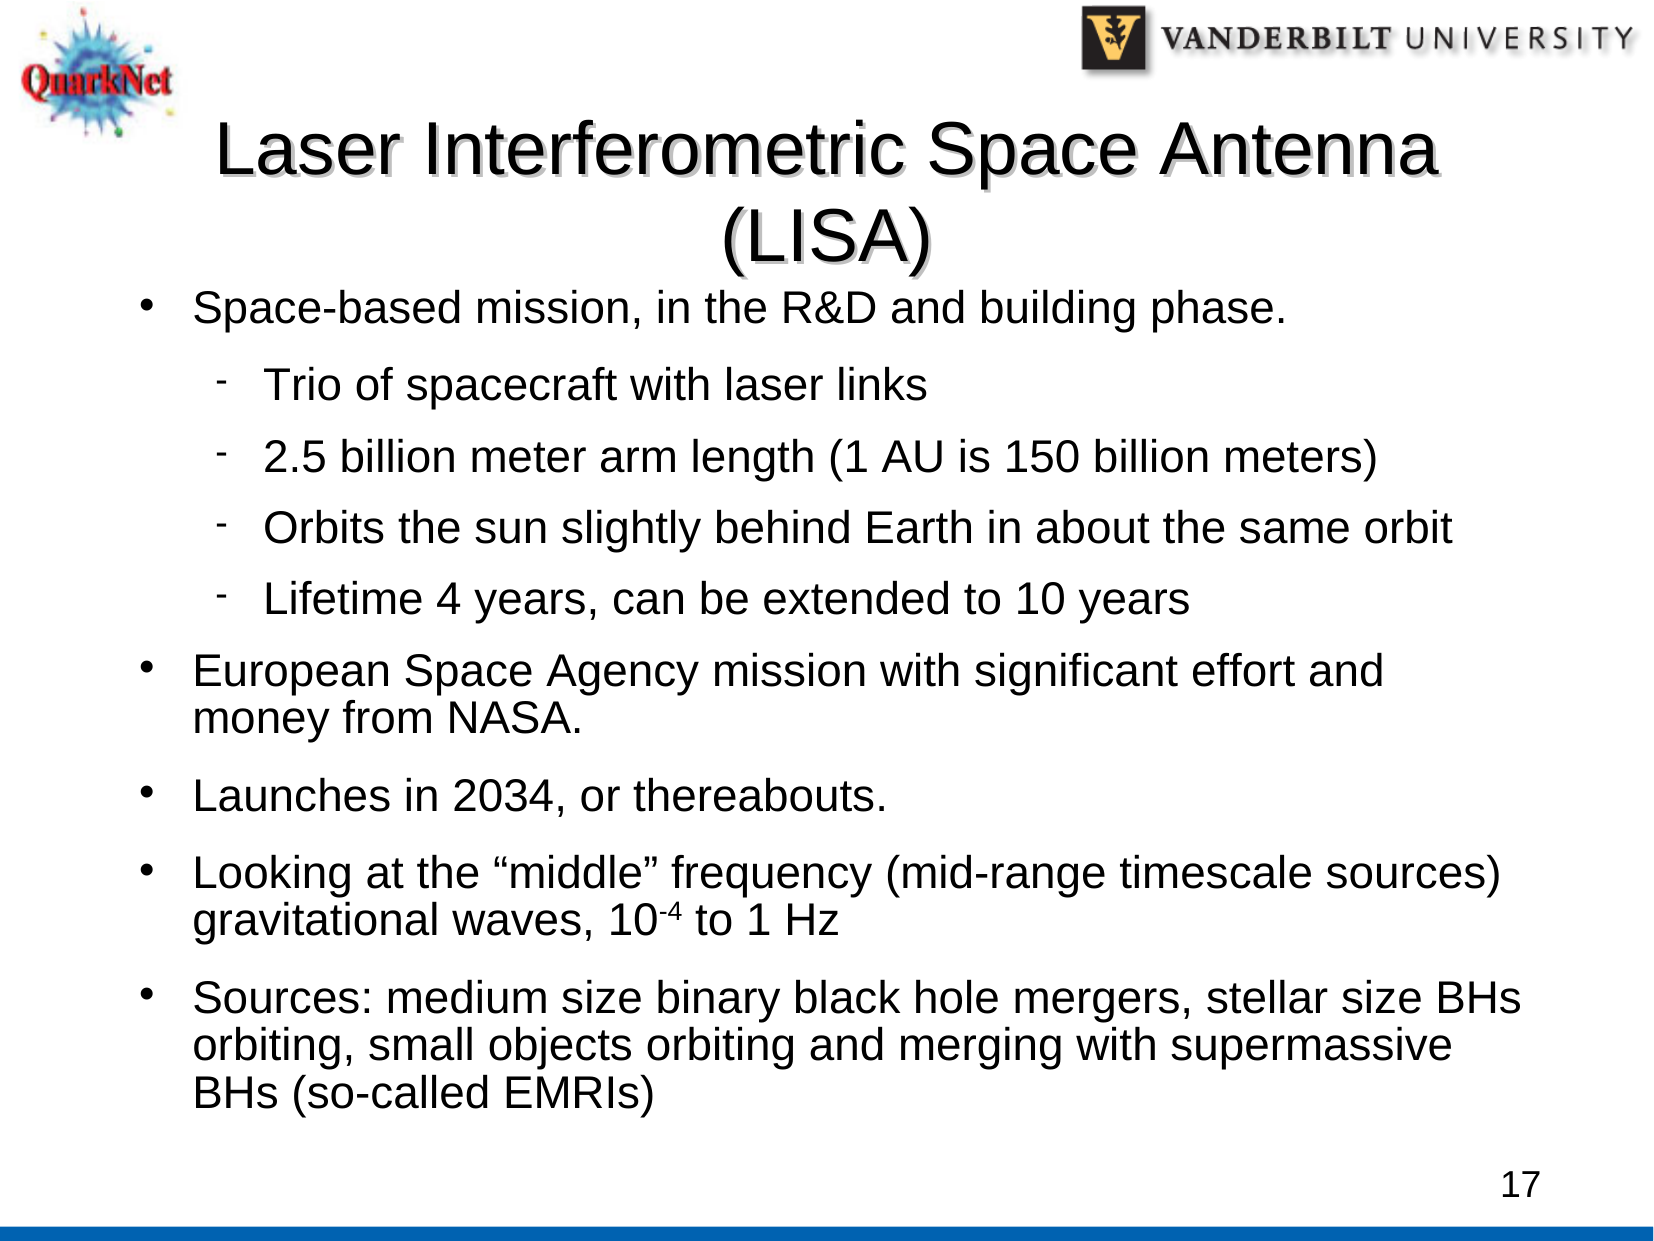

# Laser Interferometric Space Antenna (LISA)
Space-based mission, in the R&D and building phase.
Trio of spacecraft with laser links
2.5 billion meter arm length (1 AU is 150 billion meters)
Orbits the sun slightly behind Earth in about the same orbit
Lifetime 4 years, can be extended to 10 years
European Space Agency mission with significant effort and money from NASA.
Launches in 2034, or thereabouts.
Looking at the “middle” frequency (mid-range timescale sources) gravitational waves, 10-4 to 1 Hz
Sources: medium size binary black hole mergers, stellar size BHs orbiting, small objects orbiting and merging with supermassive BHs (so-called EMRIs)
17